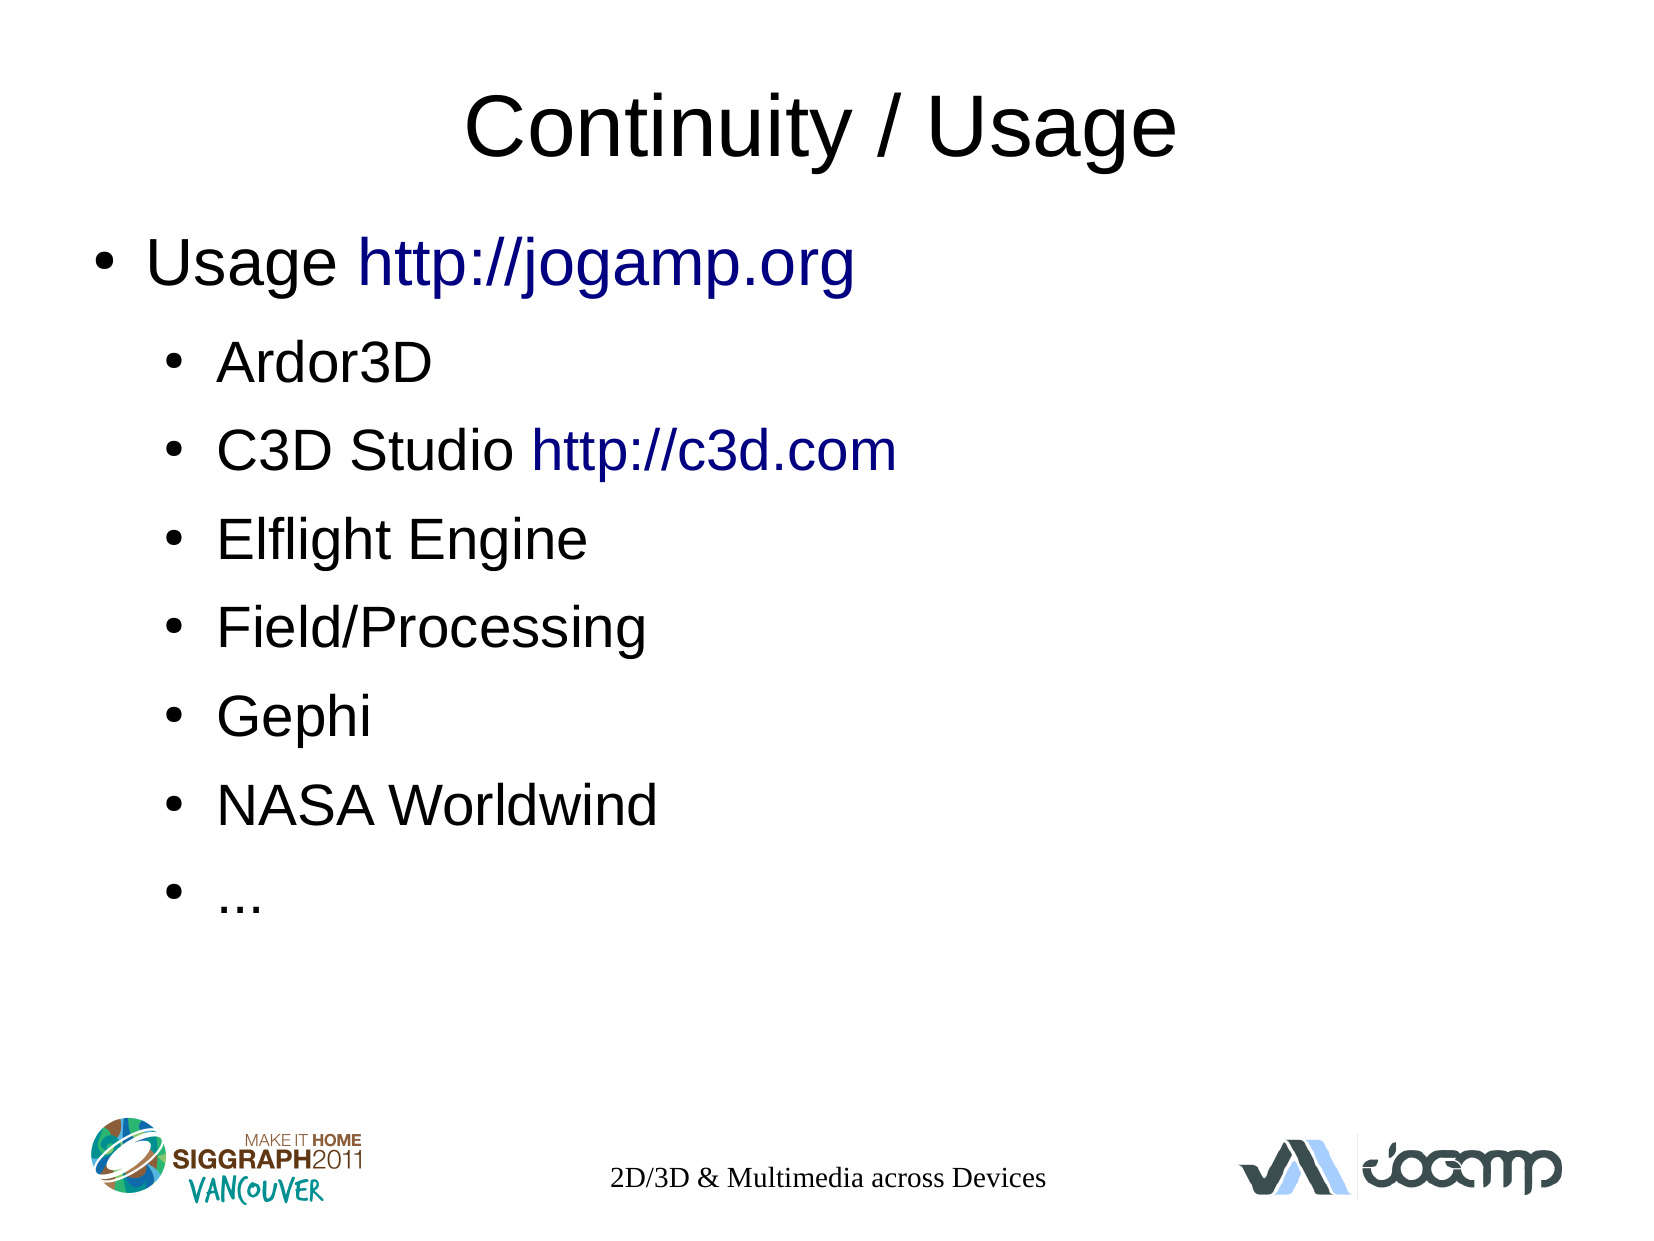

# Continuity / Usage
Usage http://jogamp.org
Ardor3D
C3D Studio http://c3d.com
Elflight Engine
Field/Processing
Gephi
NASA Worldwind
...
2D/3D & Multimedia across Devices